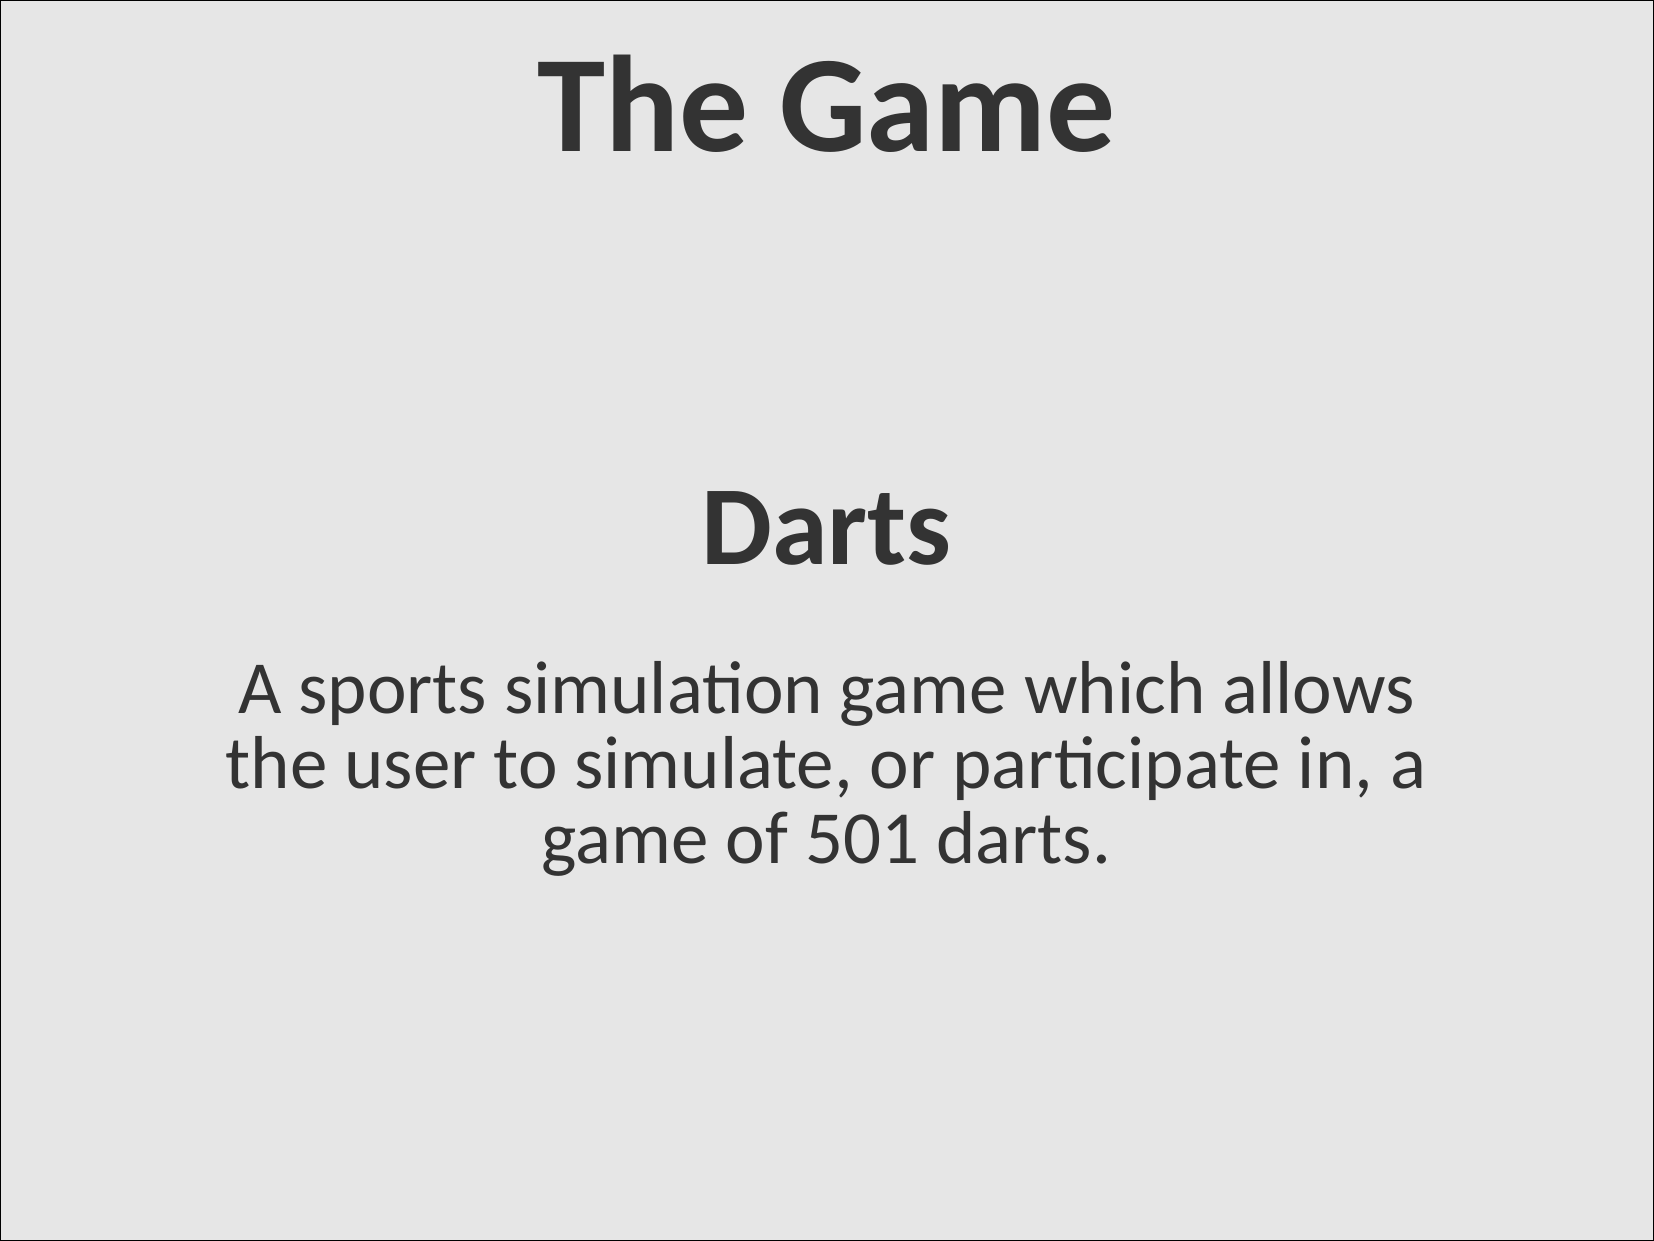

The Game
Darts
A sports simulation game which allows the user to simulate, or participate in, a game of 501 darts.